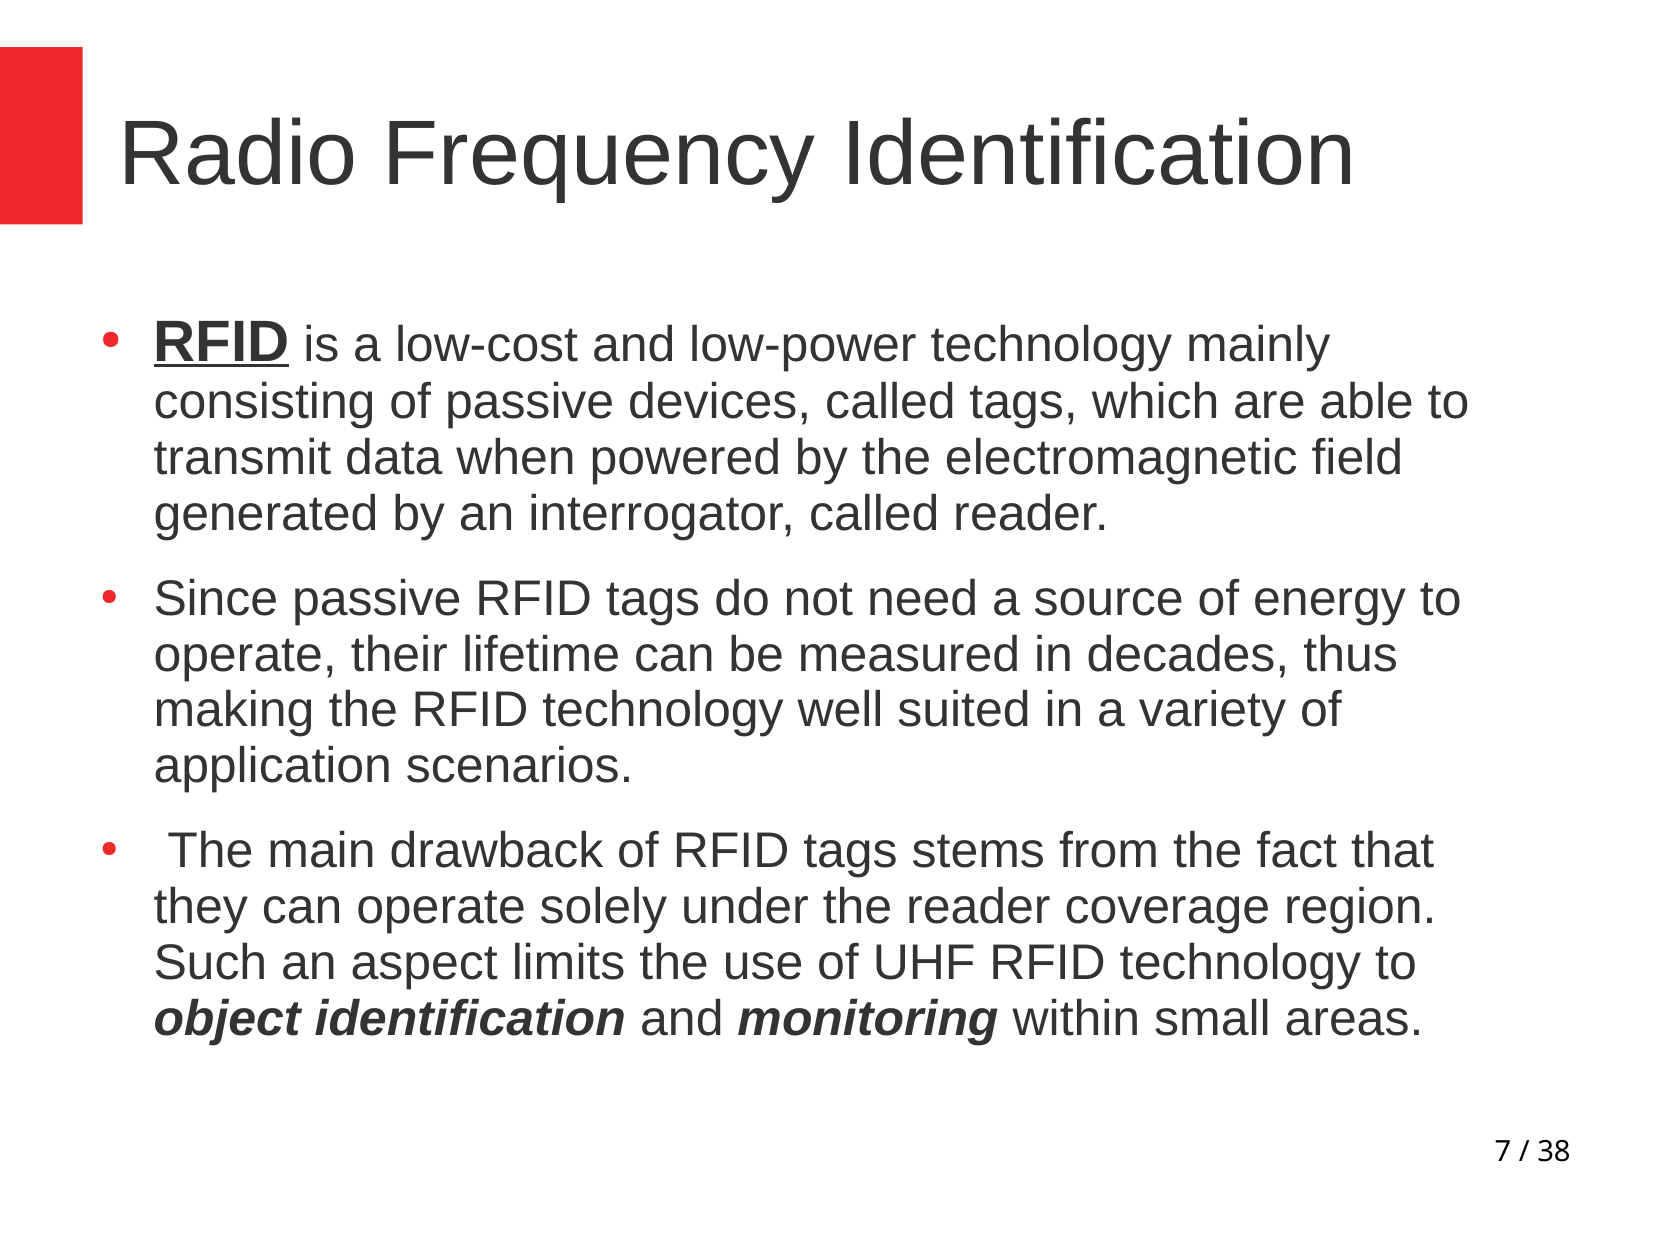

# Radio Frequency Identification
RFID is a low-cost and low-power technology mainly consisting of passive devices, called tags, which are able to transmit data when powered by the electromagnetic field generated by an interrogator, called reader.
Since passive RFID tags do not need a source of energy to operate, their lifetime can be measured in decades, thus making the RFID technology well suited in a variety of application scenarios.
 The main drawback of RFID tags stems from the fact that they can operate solely under the reader coverage region. Such an aspect limits the use of UHF RFID technology to object identification and monitoring within small areas.
7